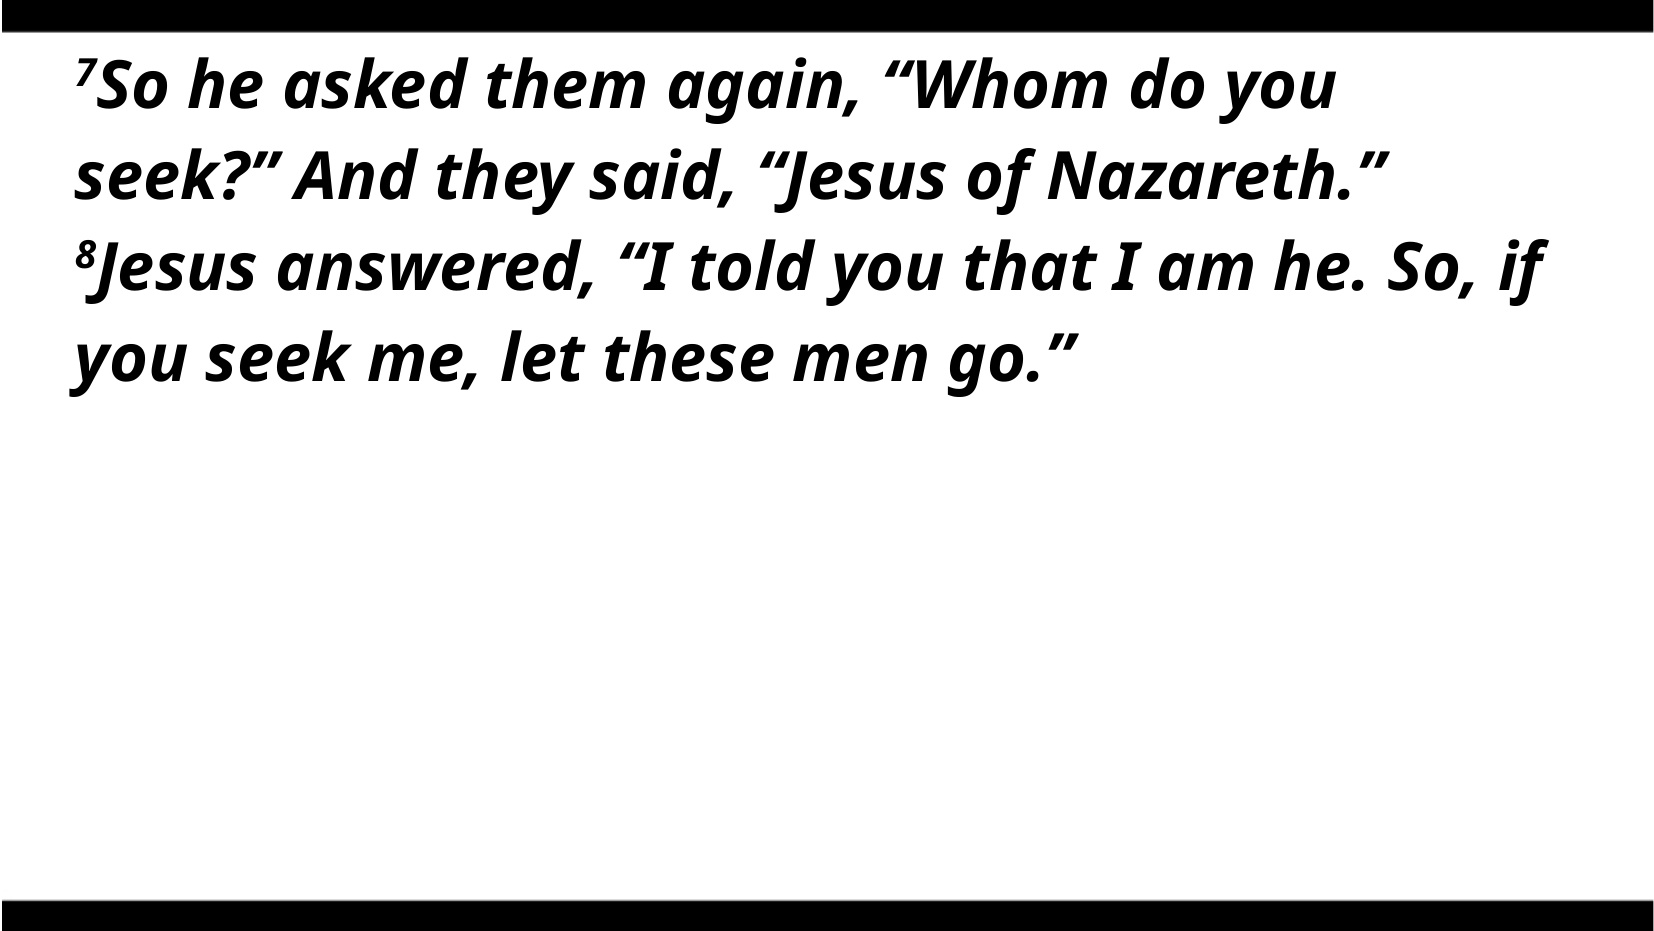

7So he asked them again, “Whom do you seek?” And they said, “Jesus of Nazareth.” 8Jesus answered, “I told you that I am he. So, if you seek me, let these men go.”